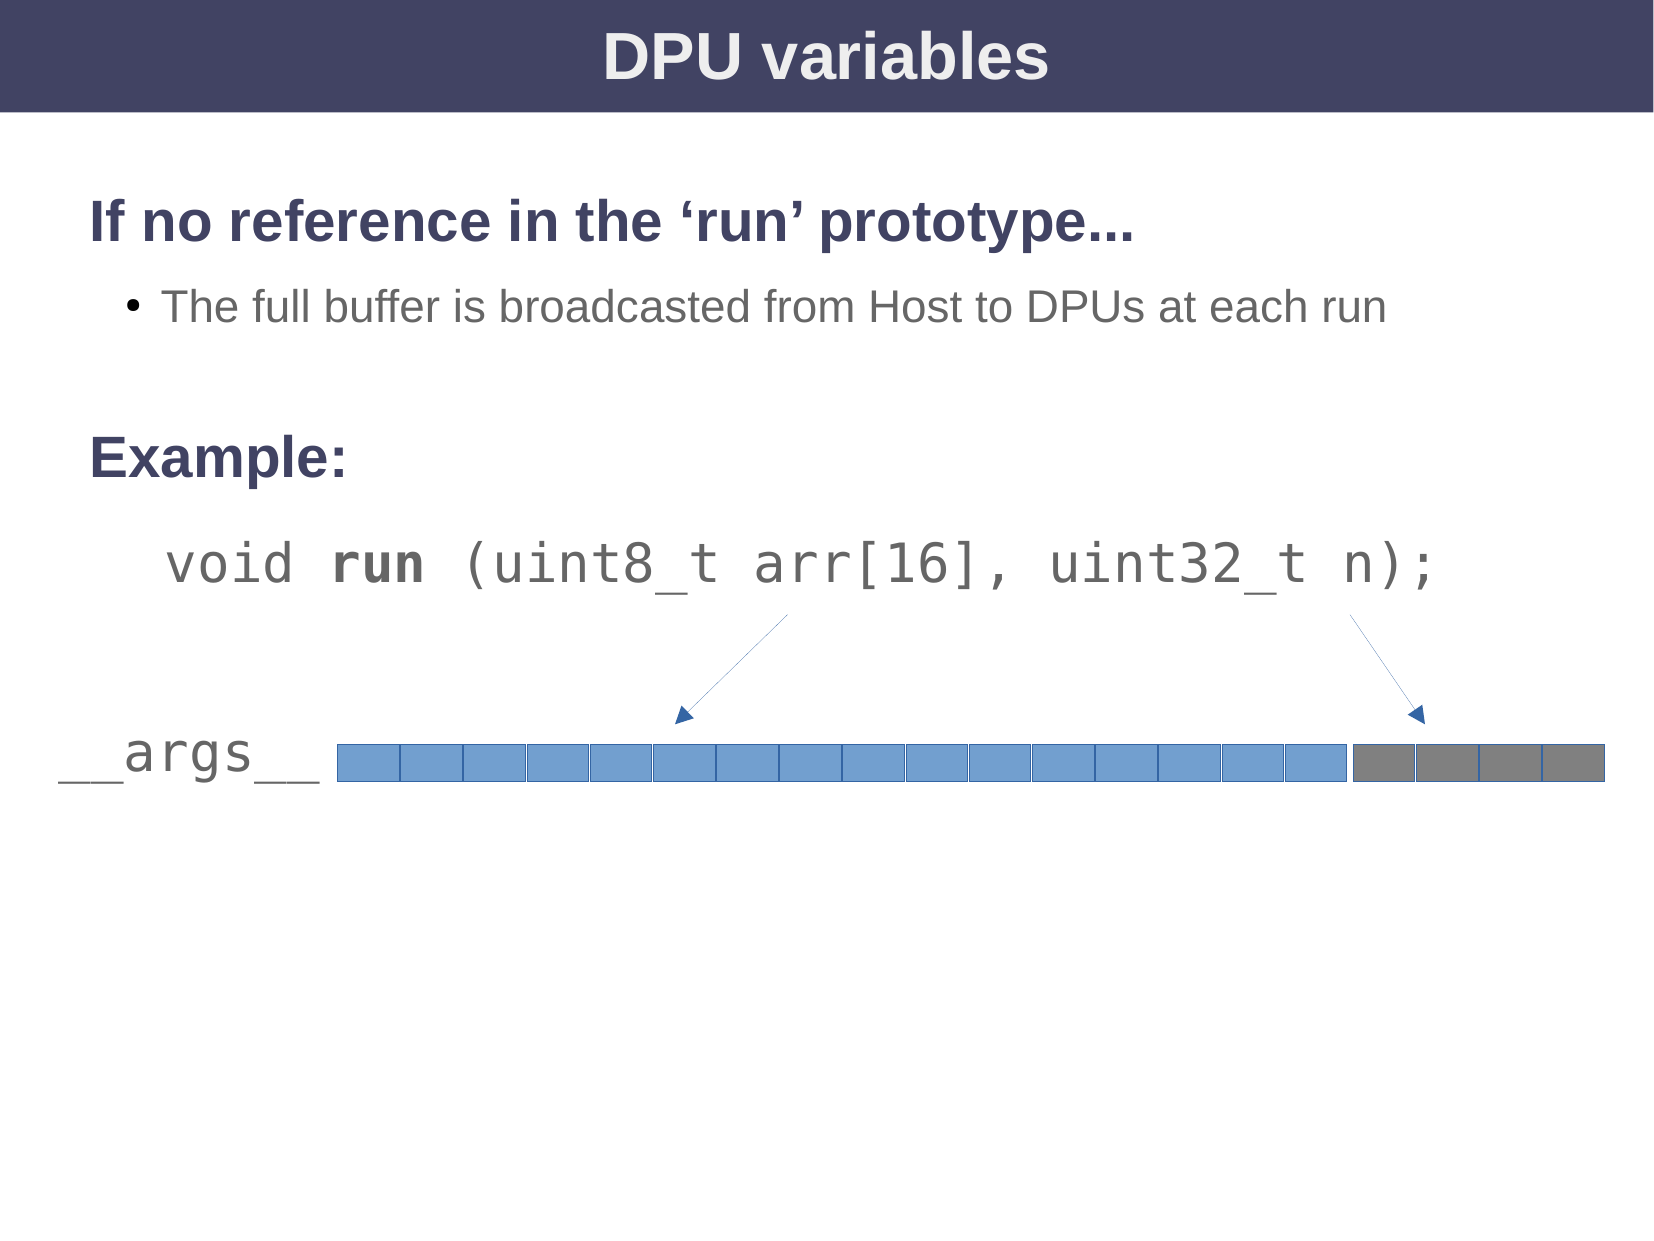

DPU variables
If no reference in the ‘run’ prototype...
The full buffer is broadcasted from Host to DPUs at each run
Example:
void run (uint8_t arr[16], uint32_t n);
__args__